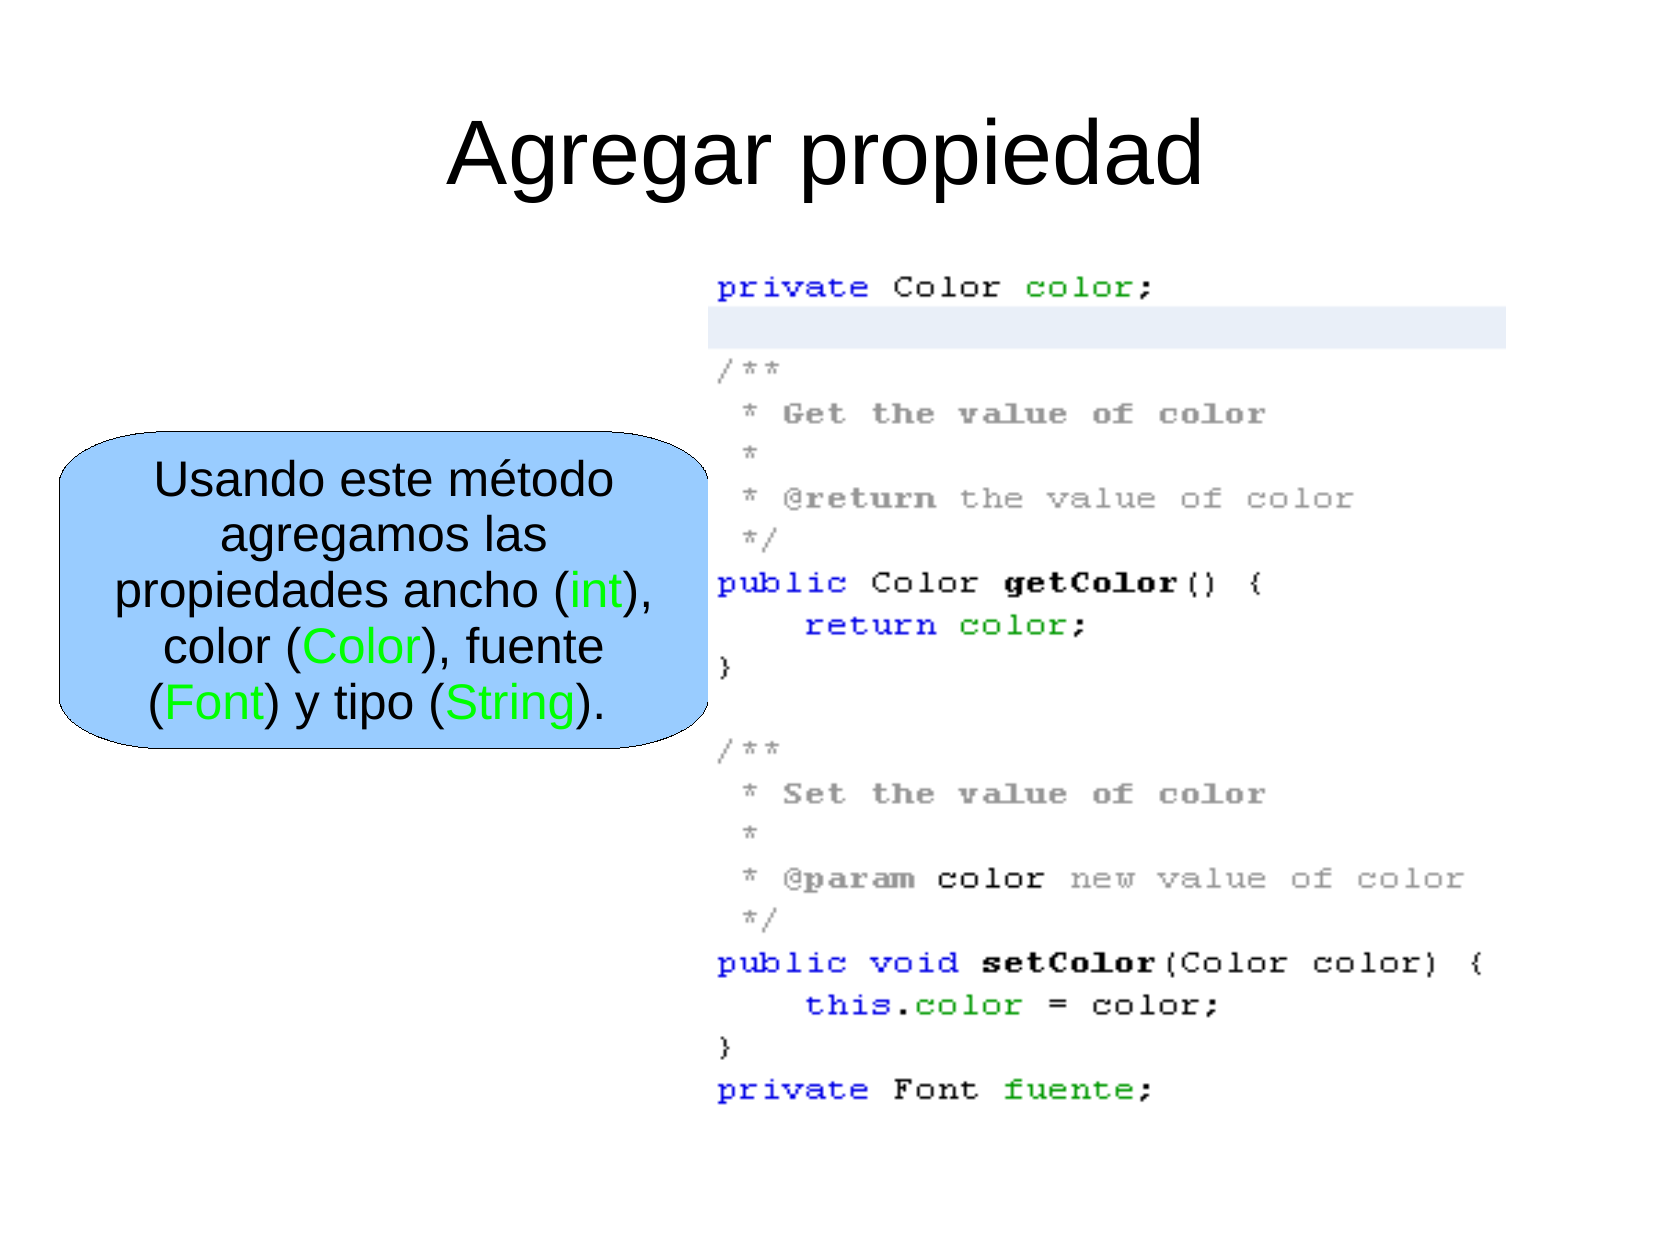

# Agregar propiedad
Usando este método agregamos las propiedades ancho (int), color (Color), fuente (Font) y tipo (String).